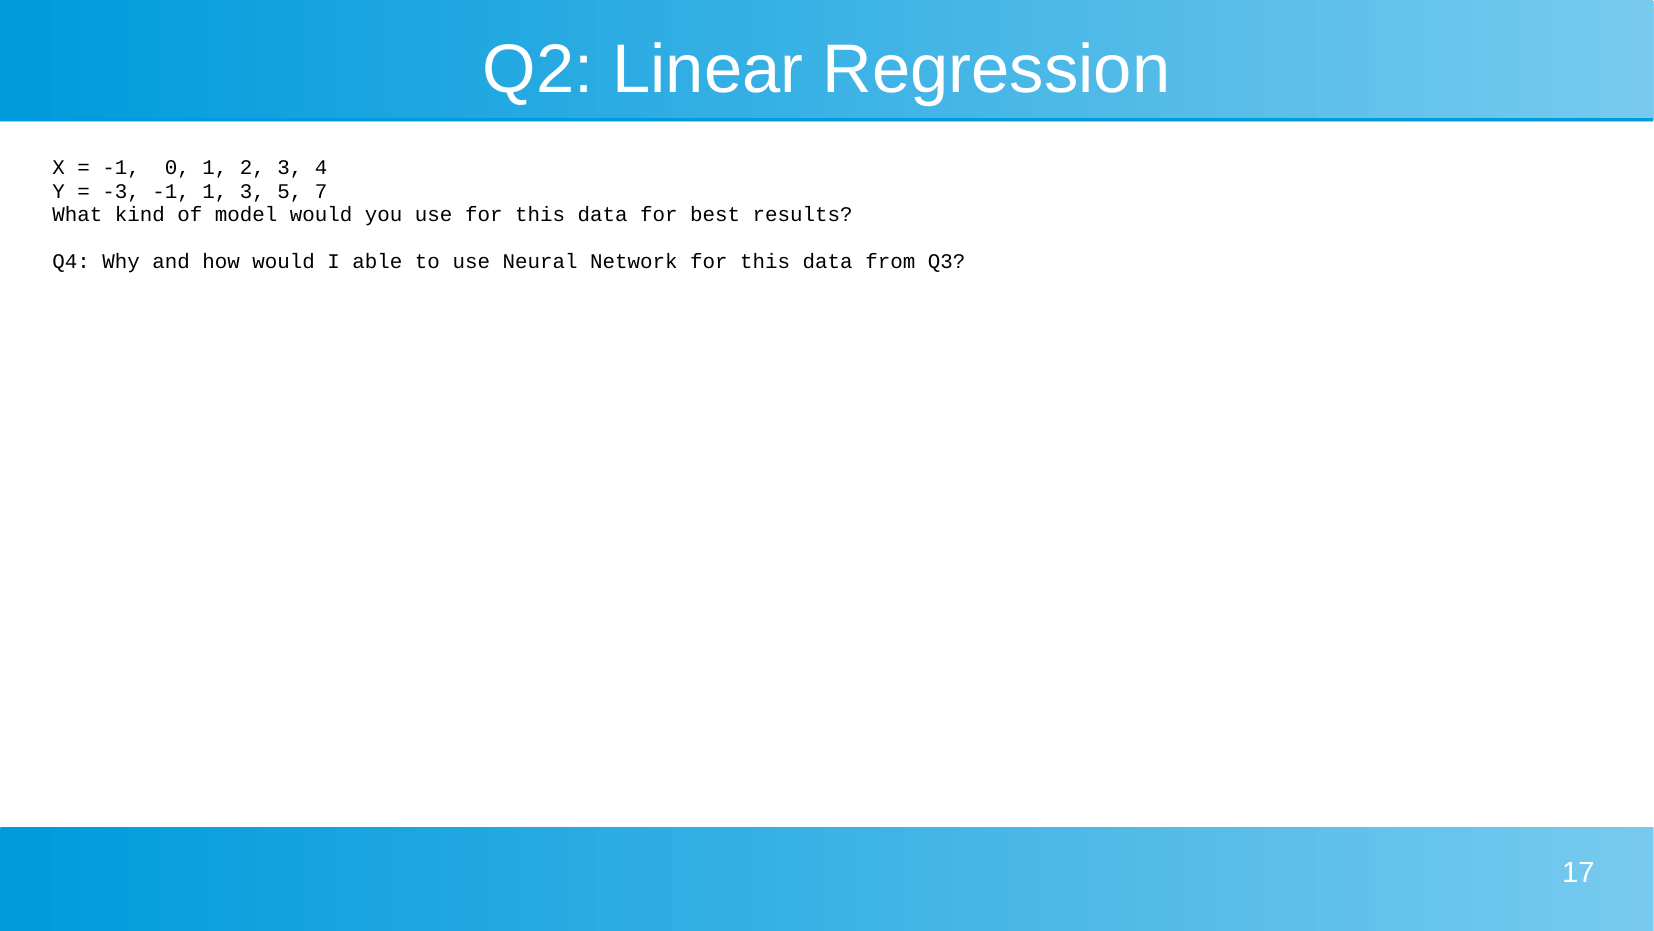

# Q2: Linear Regression
X = -1, 0, 1, 2, 3, 4
Y = -3, -1, 1, 3, 5, 7
What kind of model would you use for this data for best results?
Q4: Why and how would I able to use Neural Network for this data from Q3?
17